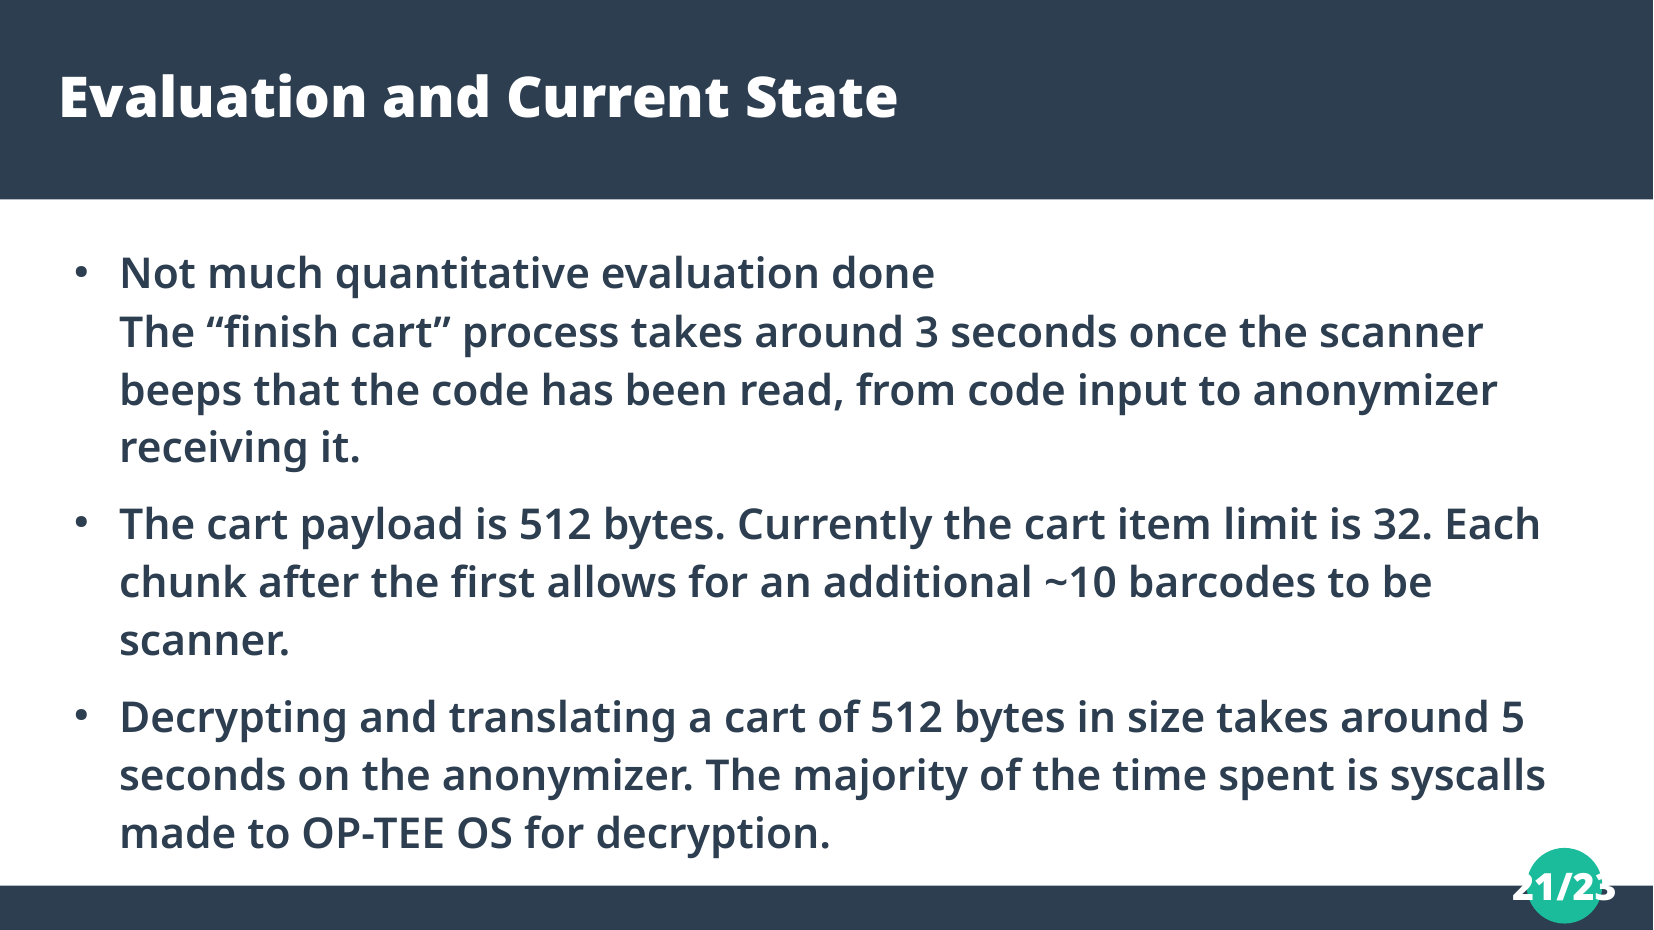

# Evaluation and Current State
Not much quantitative evaluation done
The “finish cart” process takes around 3 seconds once the scanner beeps that the code has been read, from code input to anonymizer receiving it.
The cart payload is 512 bytes. Currently the cart item limit is 32. Each chunk after the first allows for an additional ~10 barcodes to be scanner.
Decrypting and translating a cart of 512 bytes in size takes around 5 seconds on the anonymizer. The majority of the time spent is syscalls made to OP-TEE OS for decryption.